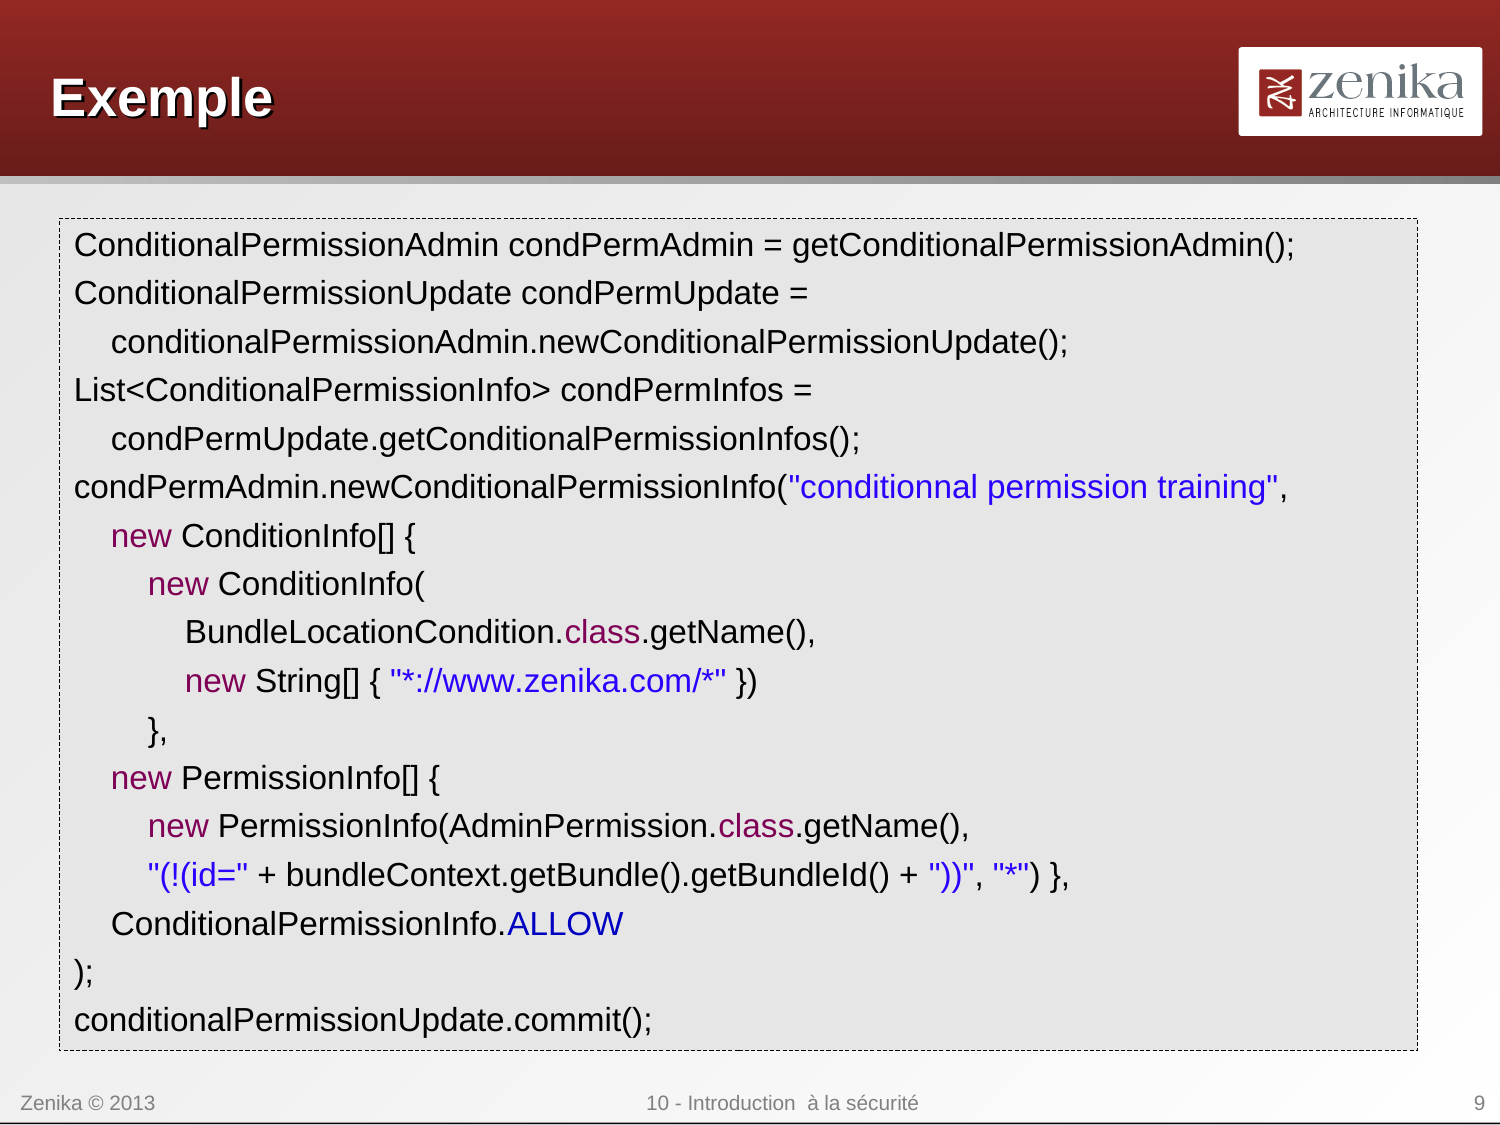

# Exemple
ConditionalPermissionAdmin condPermAdmin = getConditionalPermissionAdmin();
ConditionalPermissionUpdate condPermUpdate =
 conditionalPermissionAdmin.newConditionalPermissionUpdate();
List<ConditionalPermissionInfo> condPermInfos =
 condPermUpdate.getConditionalPermissionInfos();
condPermAdmin.newConditionalPermissionInfo("conditionnal permission training",
 new ConditionInfo[] {
 new ConditionInfo(
 BundleLocationCondition.class.getName(),
 new String[] { "*://www.zenika.com/*" })
 },
 new PermissionInfo[] {
 new PermissionInfo(AdminPermission.class.getName(),
 "(!(id=" + bundleContext.getBundle().getBundleId() + "))", "*") },
 ConditionalPermissionInfo.ALLOW
);
conditionalPermissionUpdate.commit();